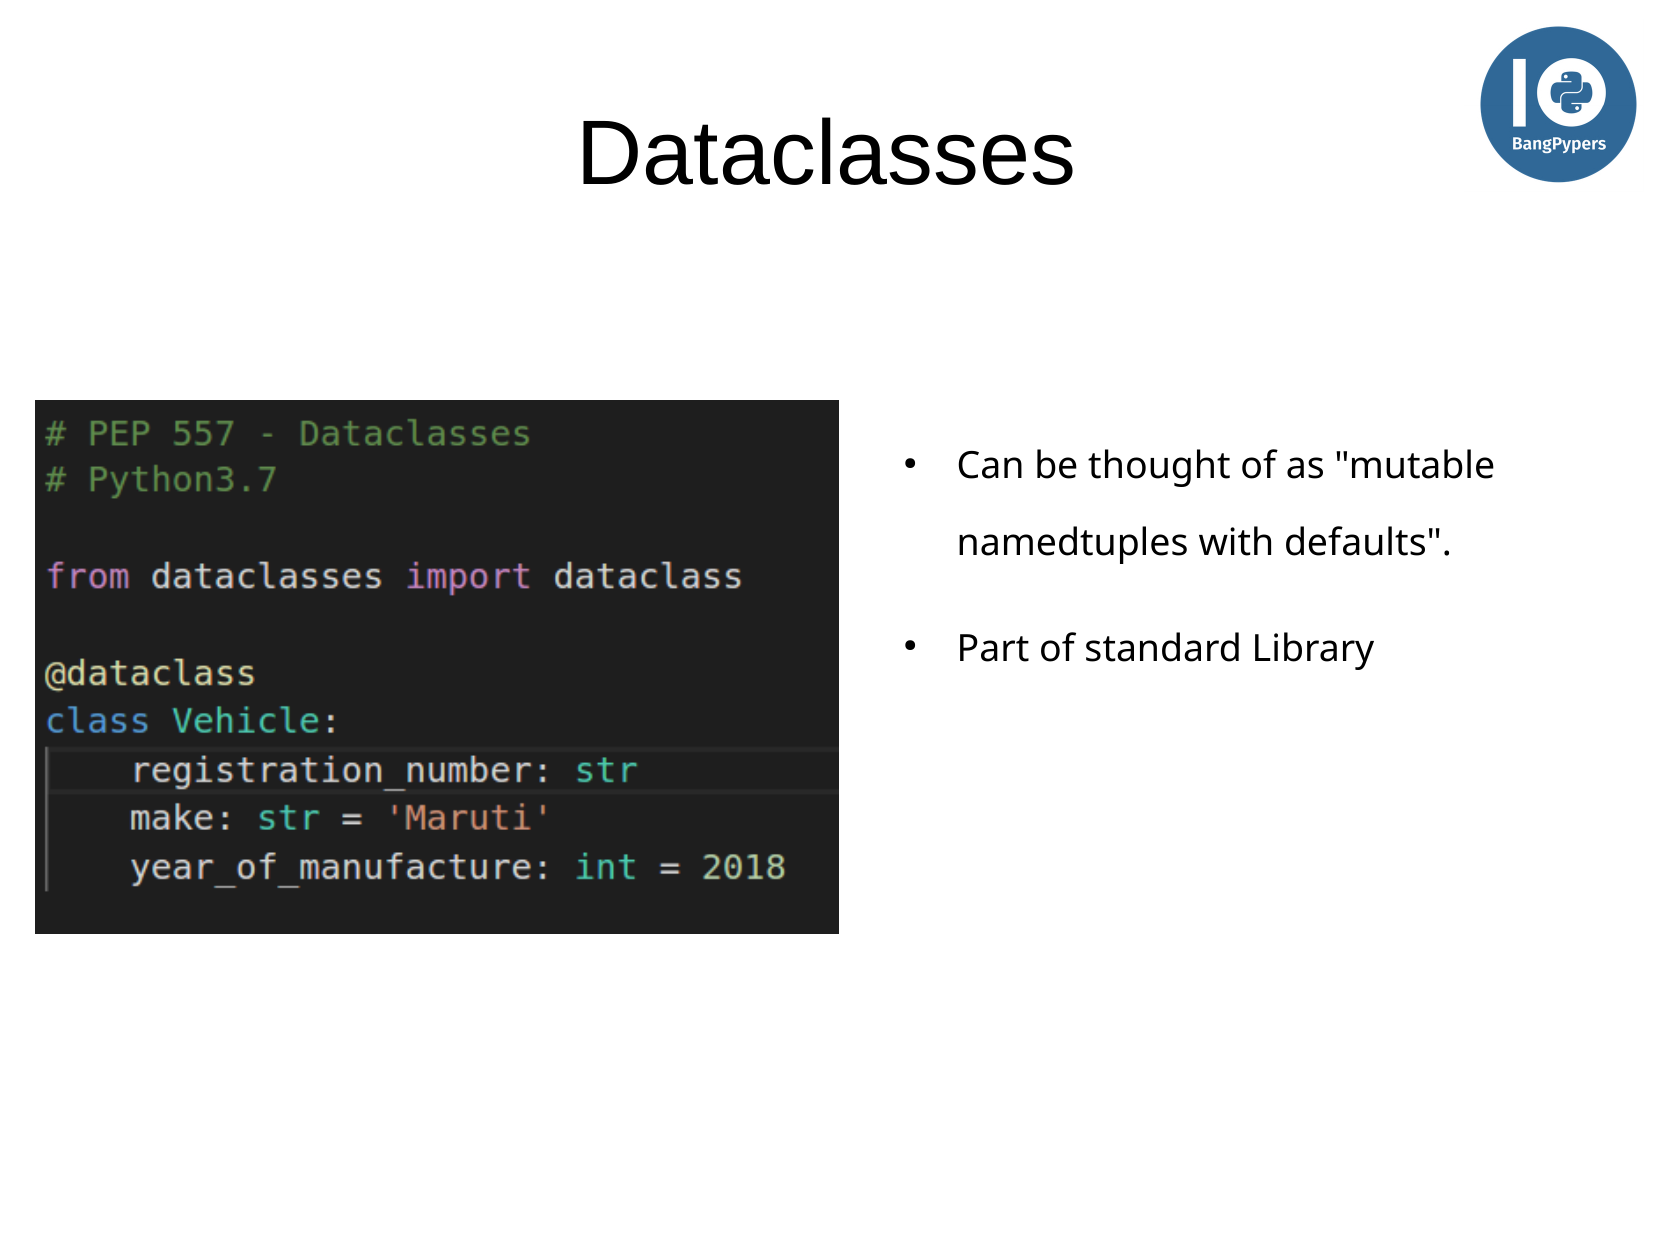

# Dataclasses
Can be thought of as "mutable namedtuples with defaults".
Part of standard Library